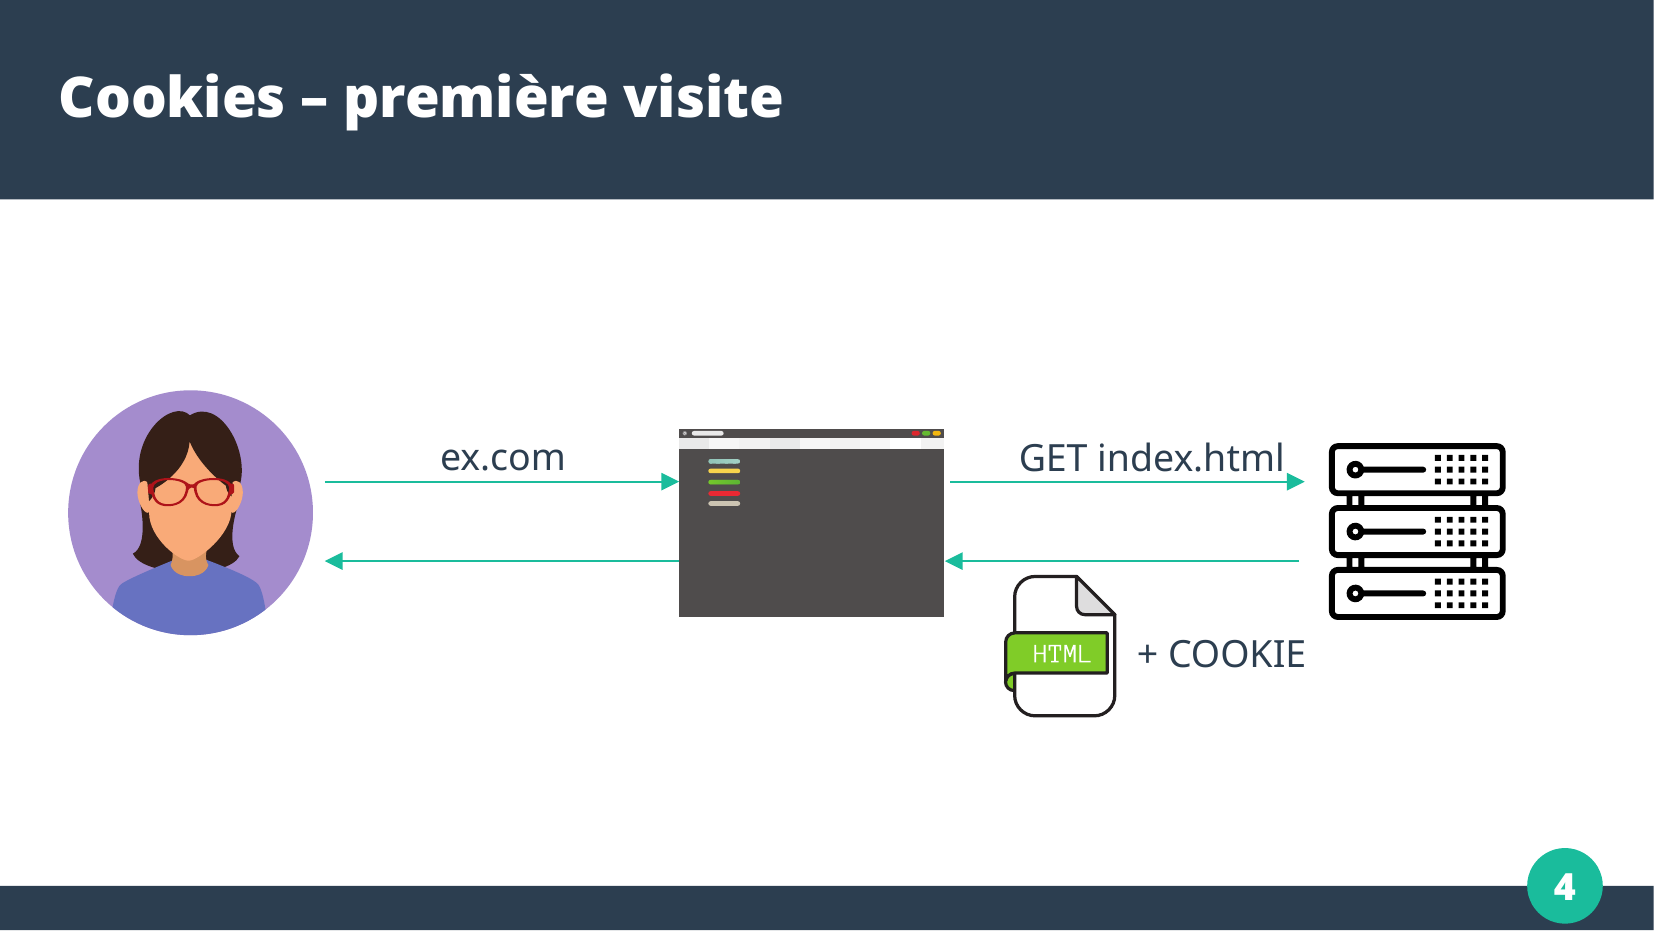

# Cookies – première visite
ex.com
GET index.html
+ COOKIE